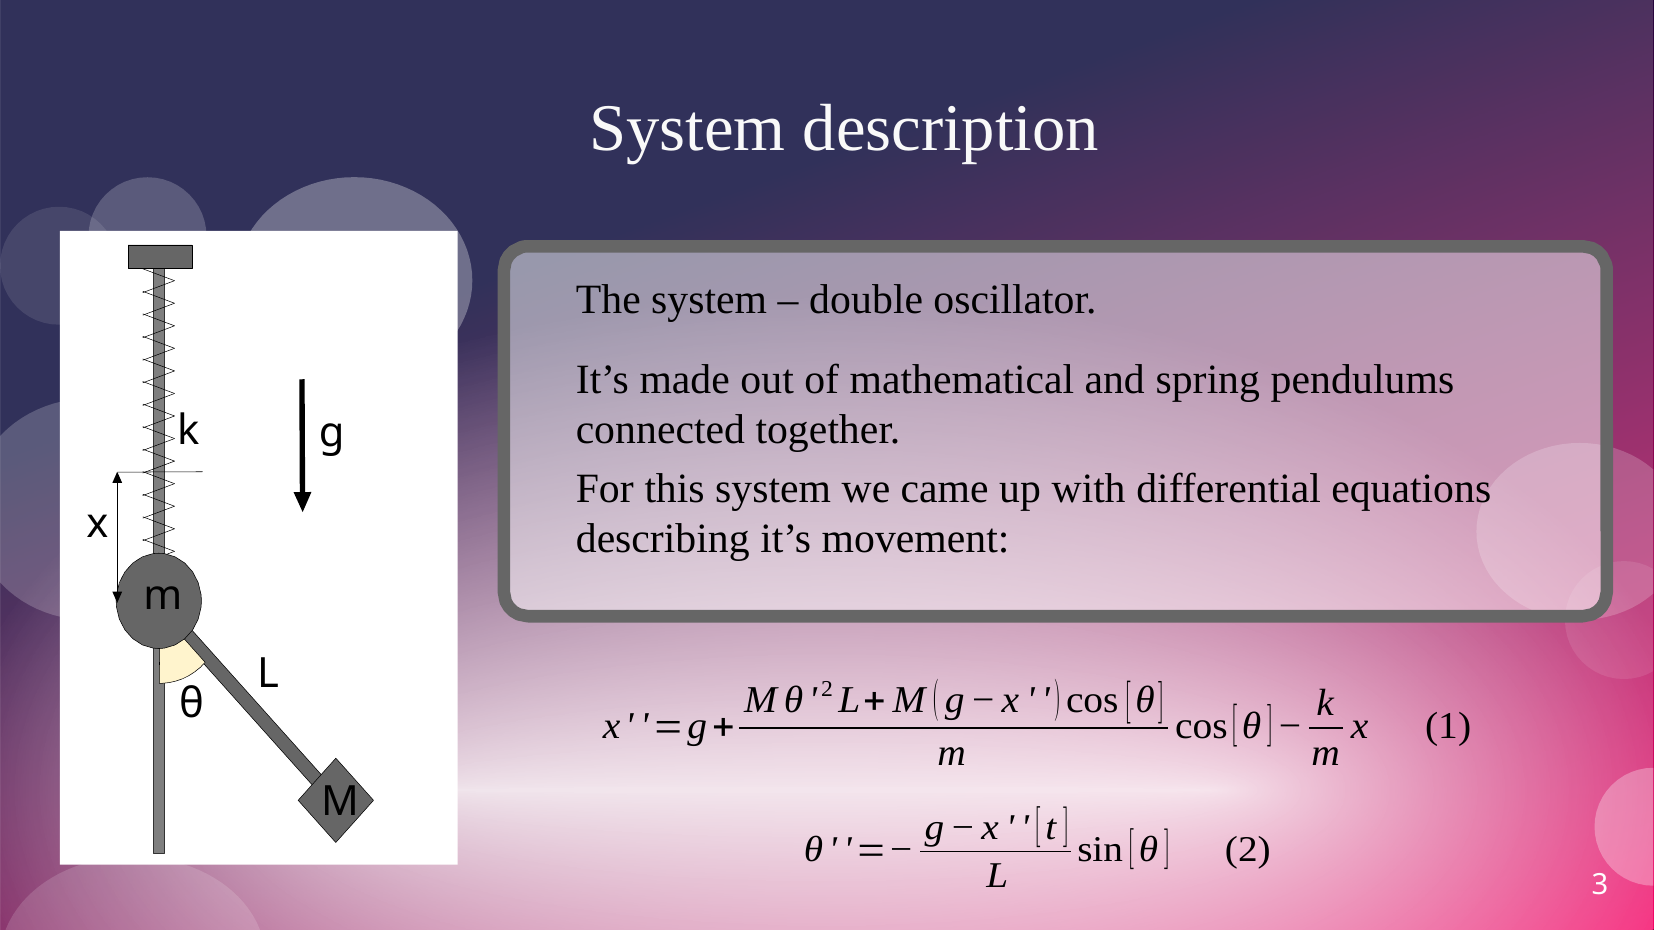

System description
The system – double oscillator.
It’s made out of mathematical and spring pendulums connected together.
k
g
For this system we came up with differential equations describing it’s movement:
x
m
L
θ
M